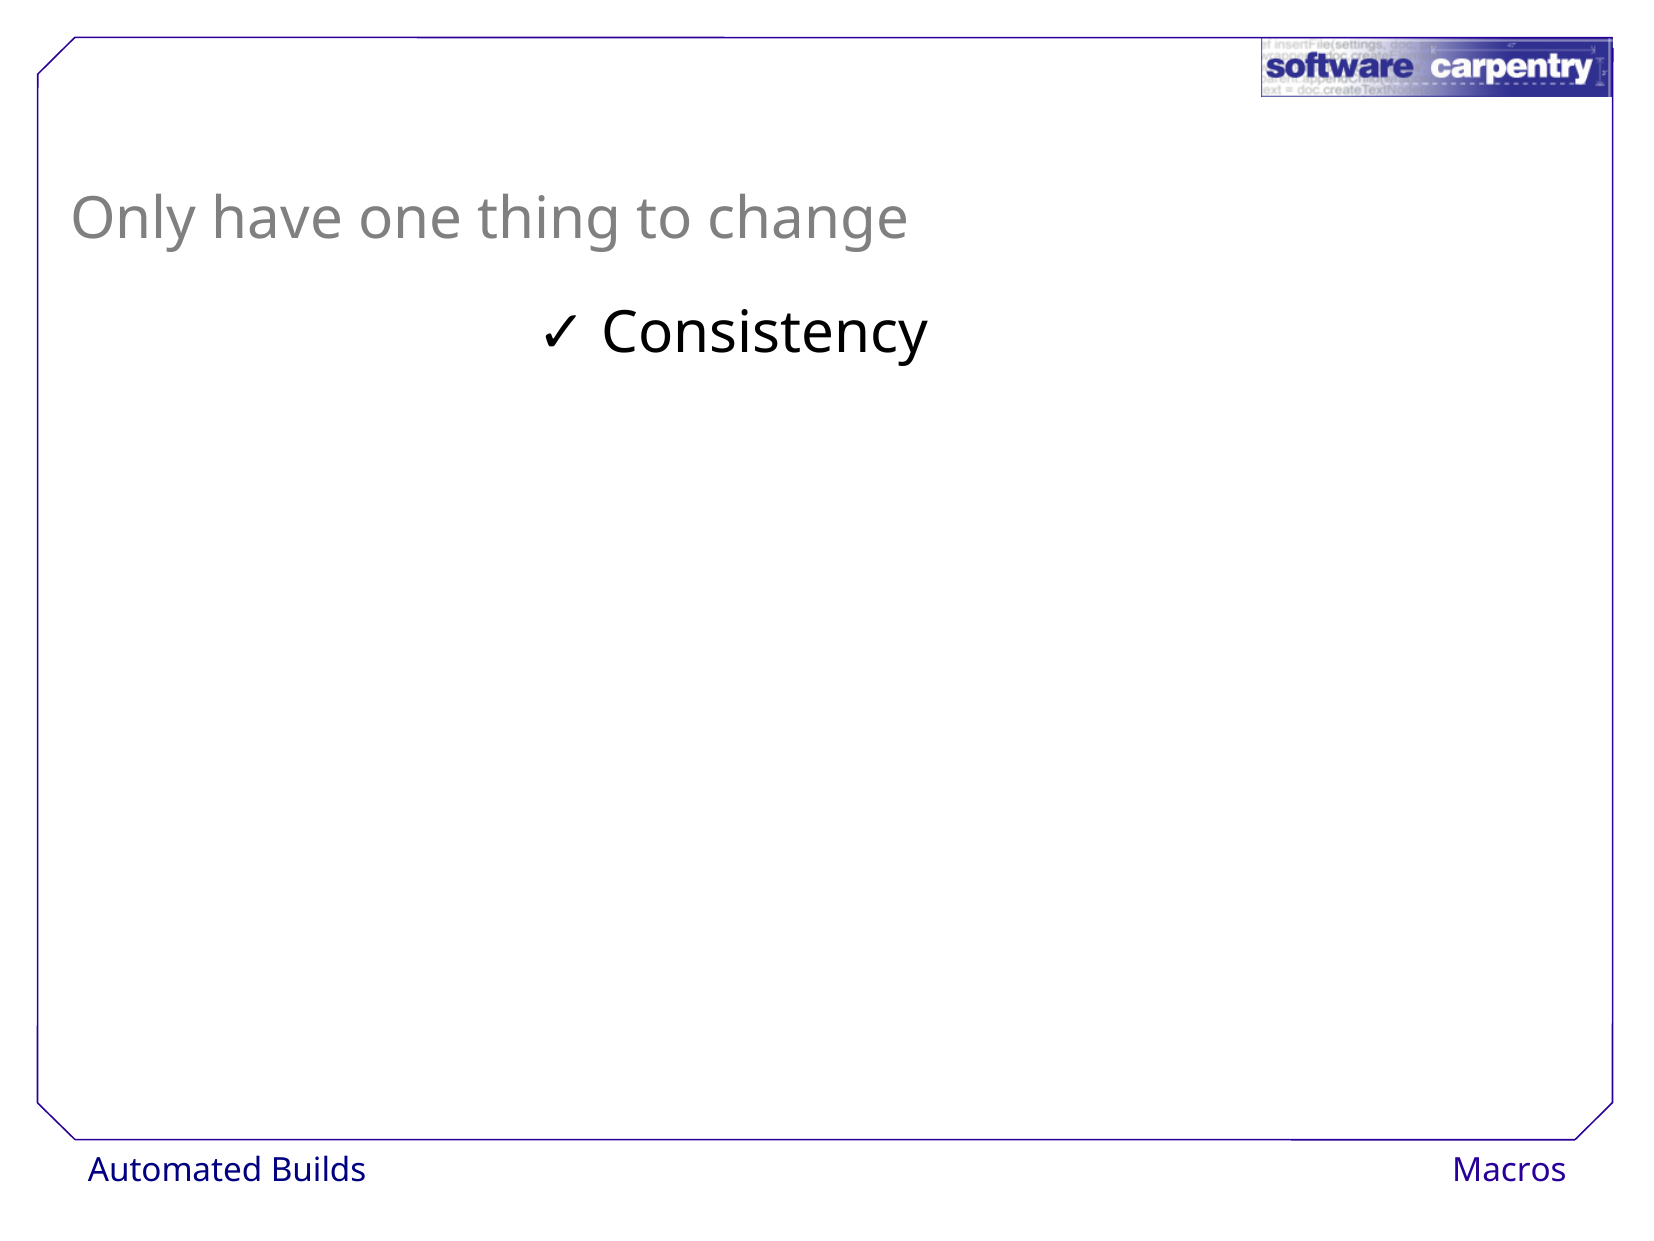

Only have one thing to change
✓ Consistency